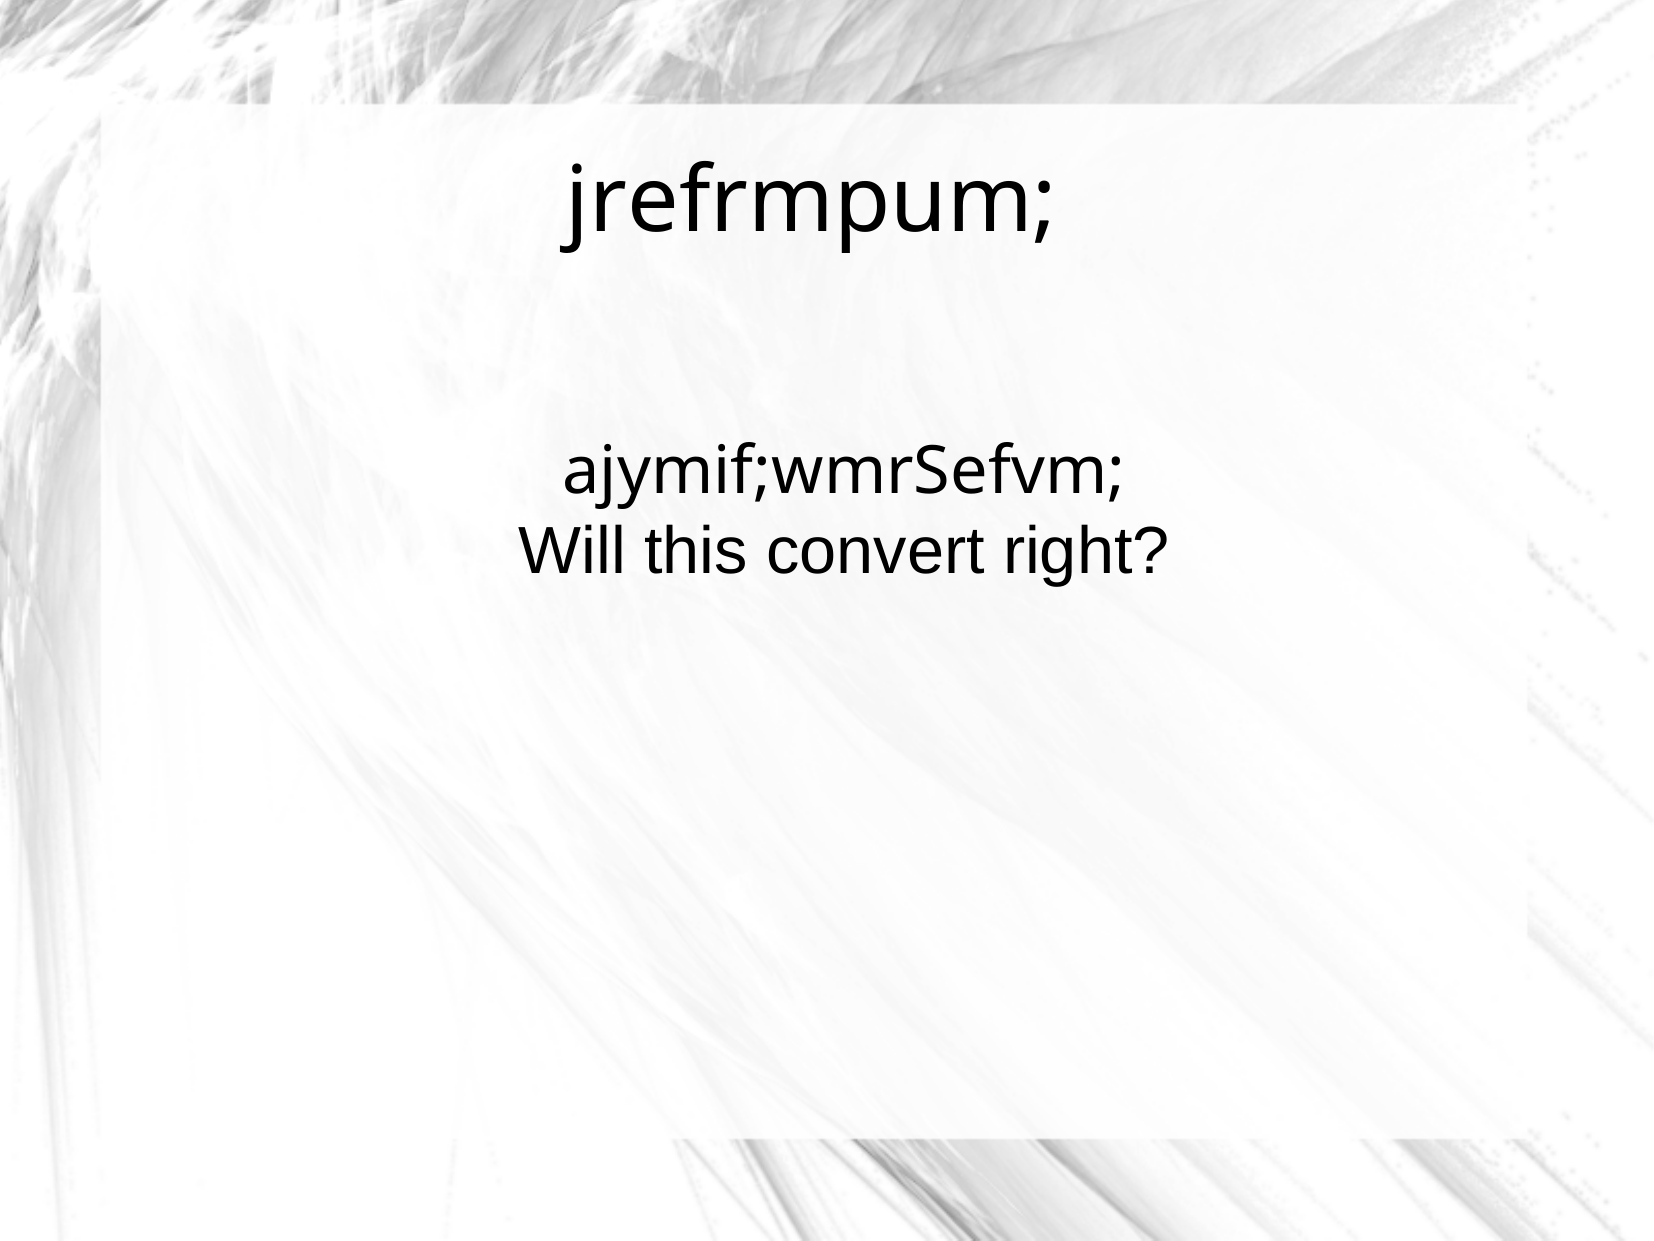

# jrefrmpum;
ajymif;wmrSefvm;
Will this convert right?